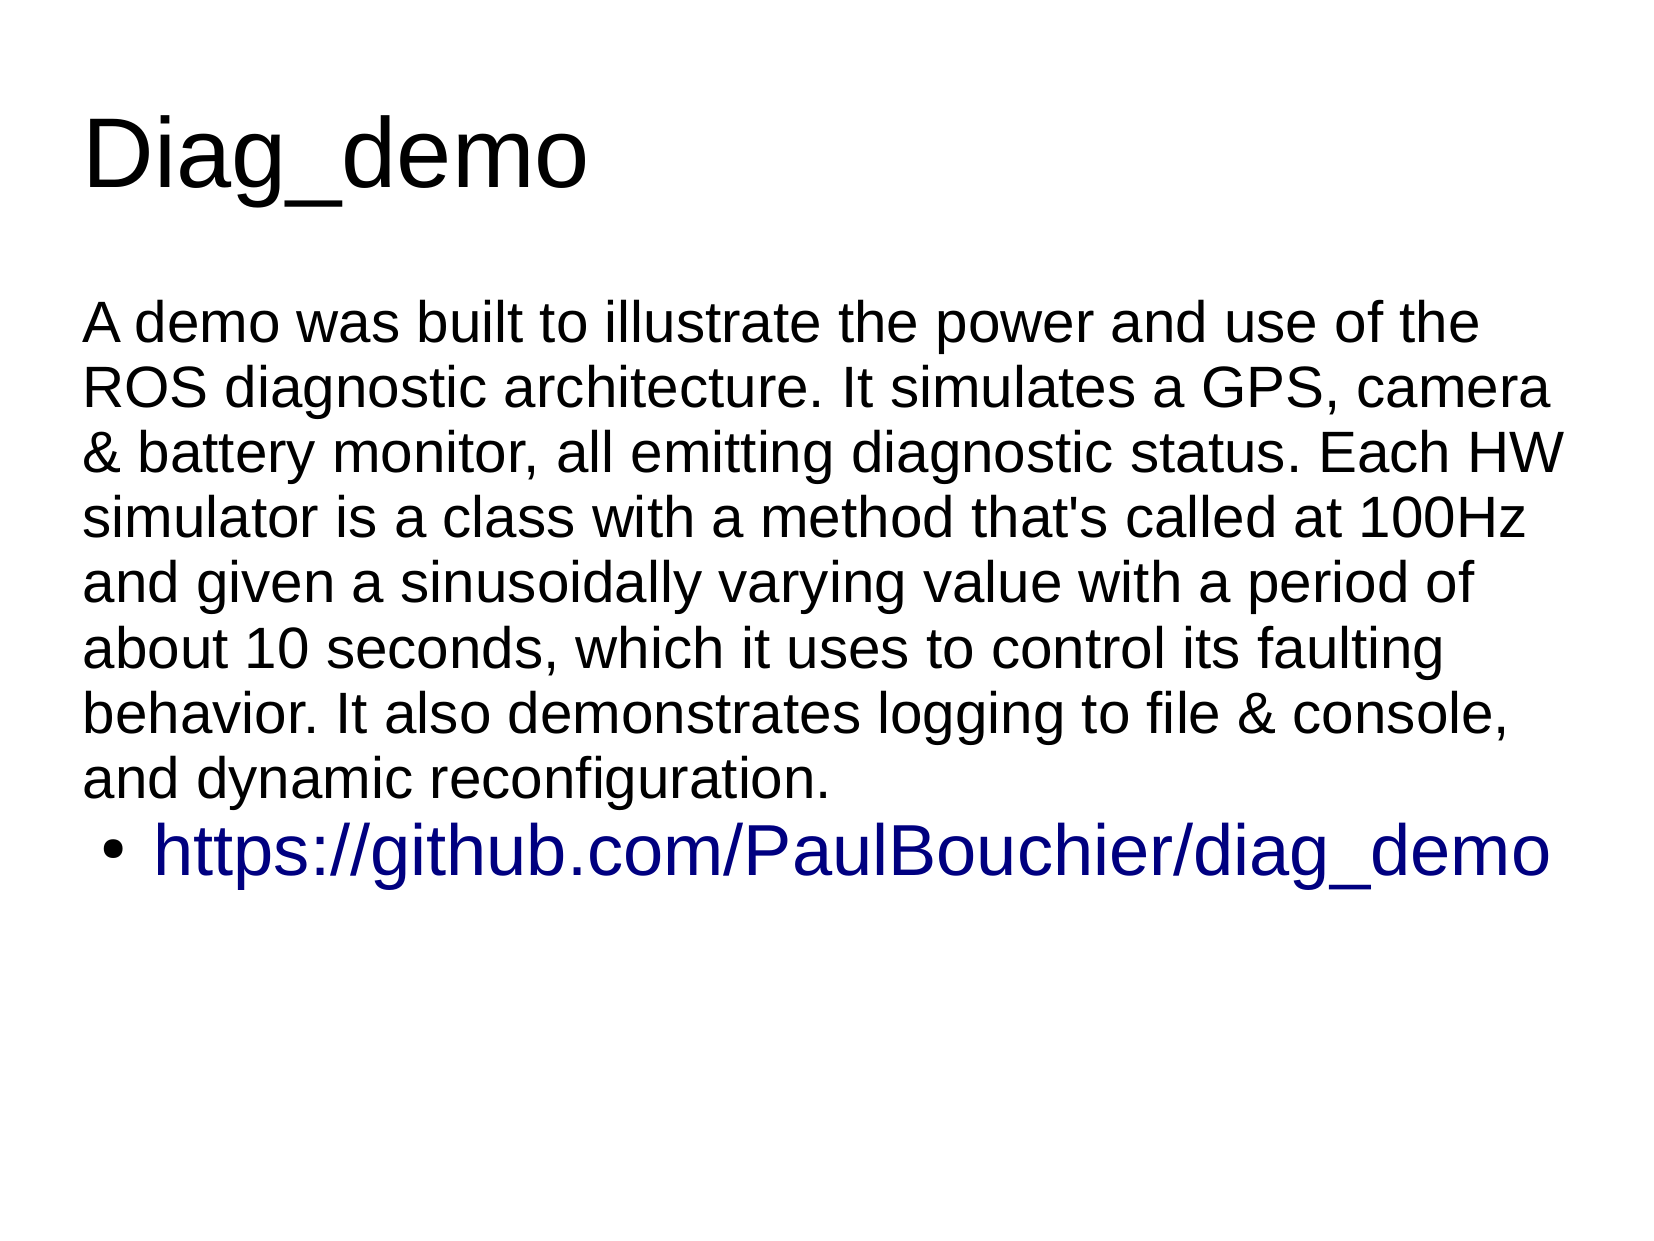

# Diag_demo
A demo was built to illustrate the power and use of the ROS diagnostic architecture. It simulates a GPS, camera & battery monitor, all emitting diagnostic status. Each HW simulator is a class with a method that's called at 100Hz and given a sinusoidally varying value with a period of about 10 seconds, which it uses to control its faulting behavior. It also demonstrates logging to file & console, and dynamic reconfiguration.
https://github.com/PaulBouchier/diag_demo